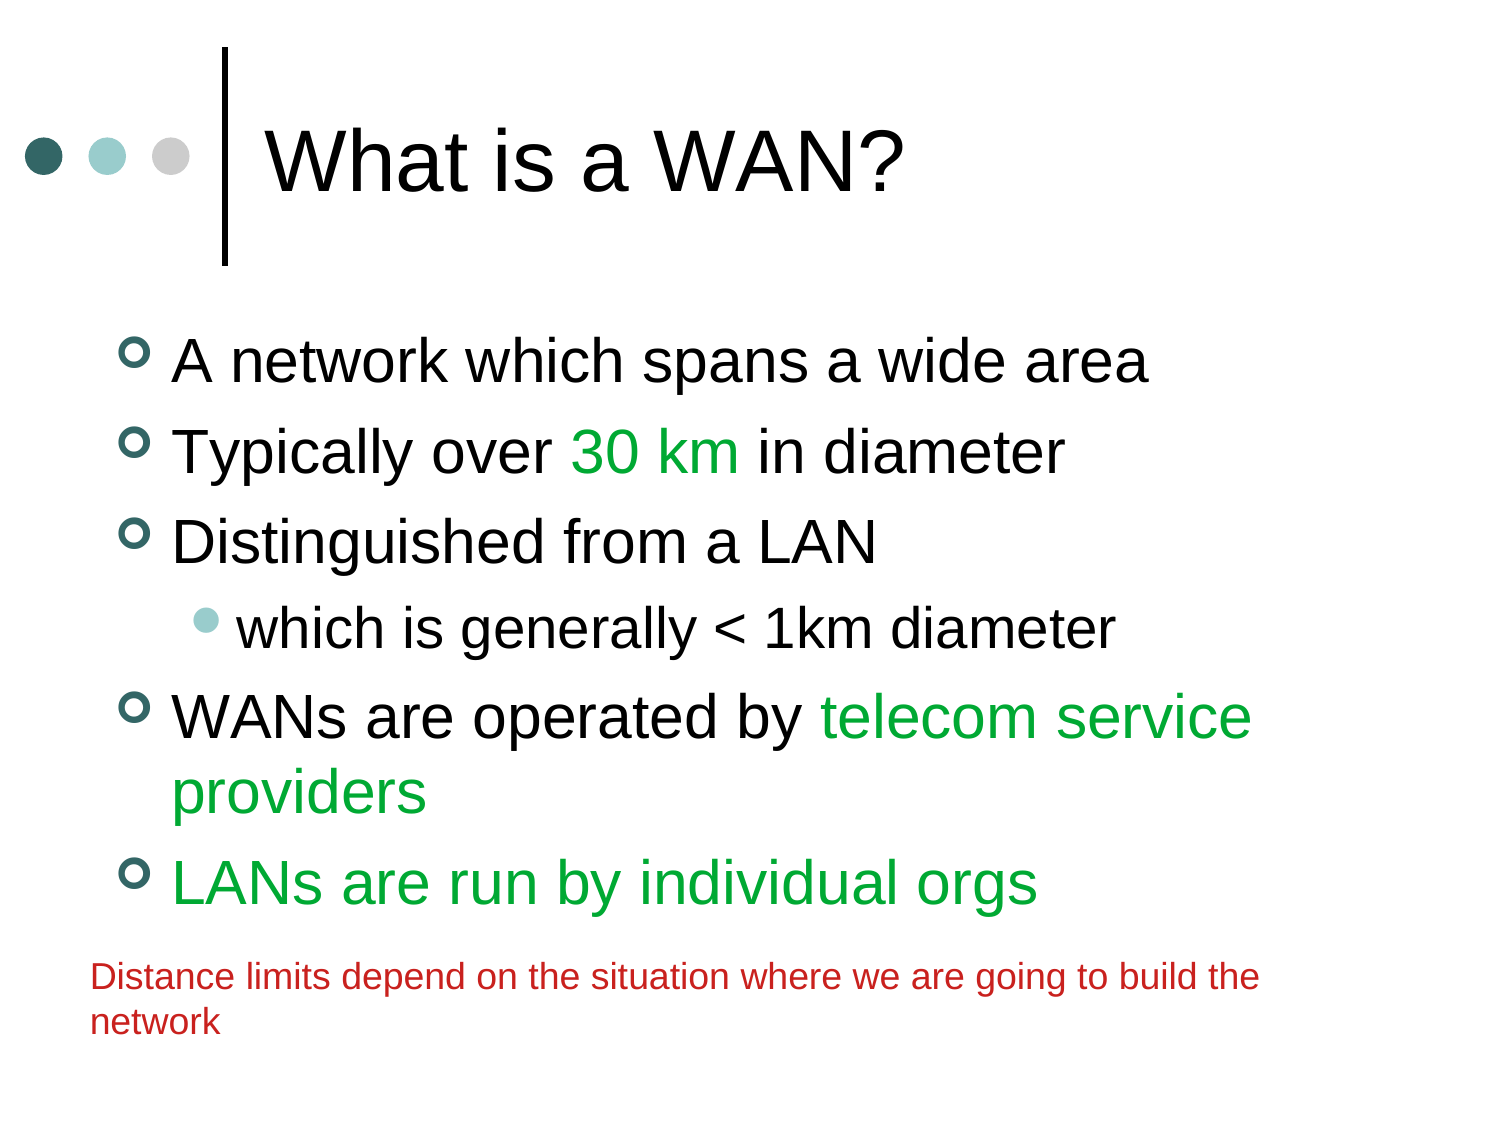

# What is a WAN?
A network which spans a wide area
Typically over 30 km in diameter
Distinguished from a LAN
which is generally < 1km diameter
WANs are operated by telecom service providers
LANs are run by individual orgs
Distance limits depend on the situation where we are going to build the network